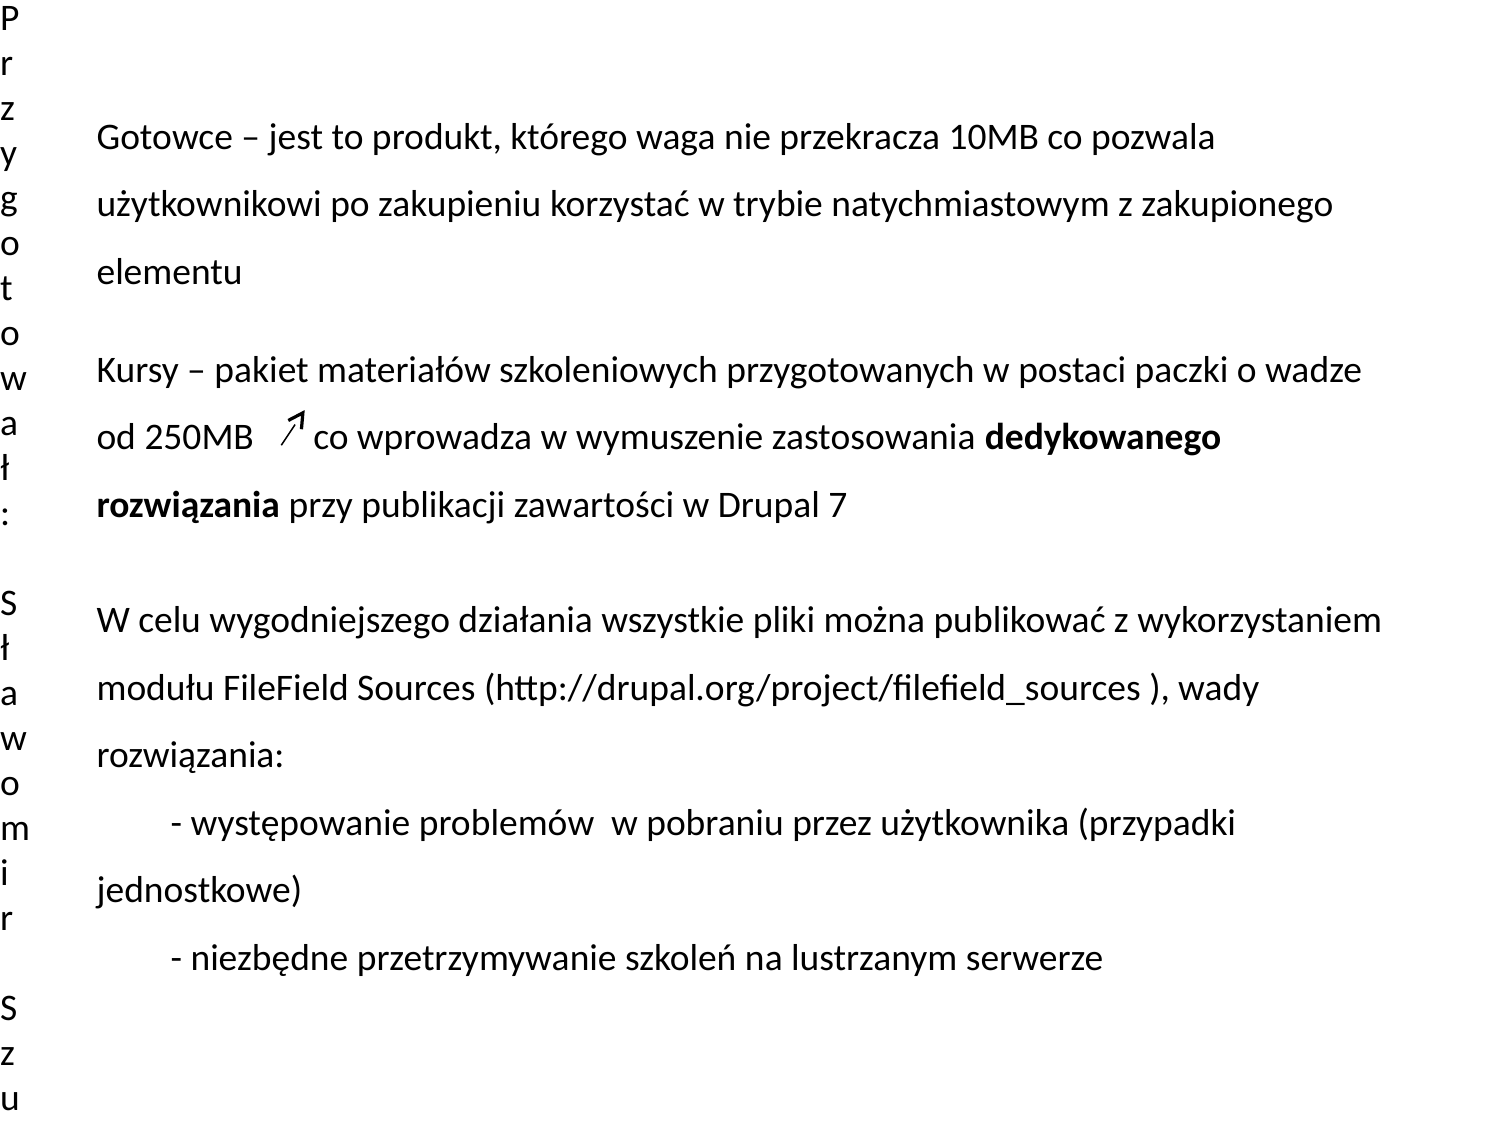

Przygotował: Sławomir Szulczewski (Drupalomania.pl)
Gotowce – jest to produkt, którego waga nie przekracza 10MB co pozwala użytkownikowi po zakupieniu korzystać w trybie natychmiastowym z zakupionego elementu
Kursy – pakiet materiałów szkoleniowych przygotowanych w postaci paczki o wadze od 250MB co wprowadza w wymuszenie zastosowania dedykowanego rozwiązania przy publikacji zawartości w Drupal 7
W celu wygodniejszego działania wszystkie pliki można publikować z wykorzystaniem modułu FileField Sources (http://drupal.org/project/filefield_sources ), wady rozwiązania:
	- występowanie problemów w pobraniu przez użytkownika (przypadki jednostkowe)
	- niezbędne przetrzymywanie szkoleń na lustrzanym serwerze